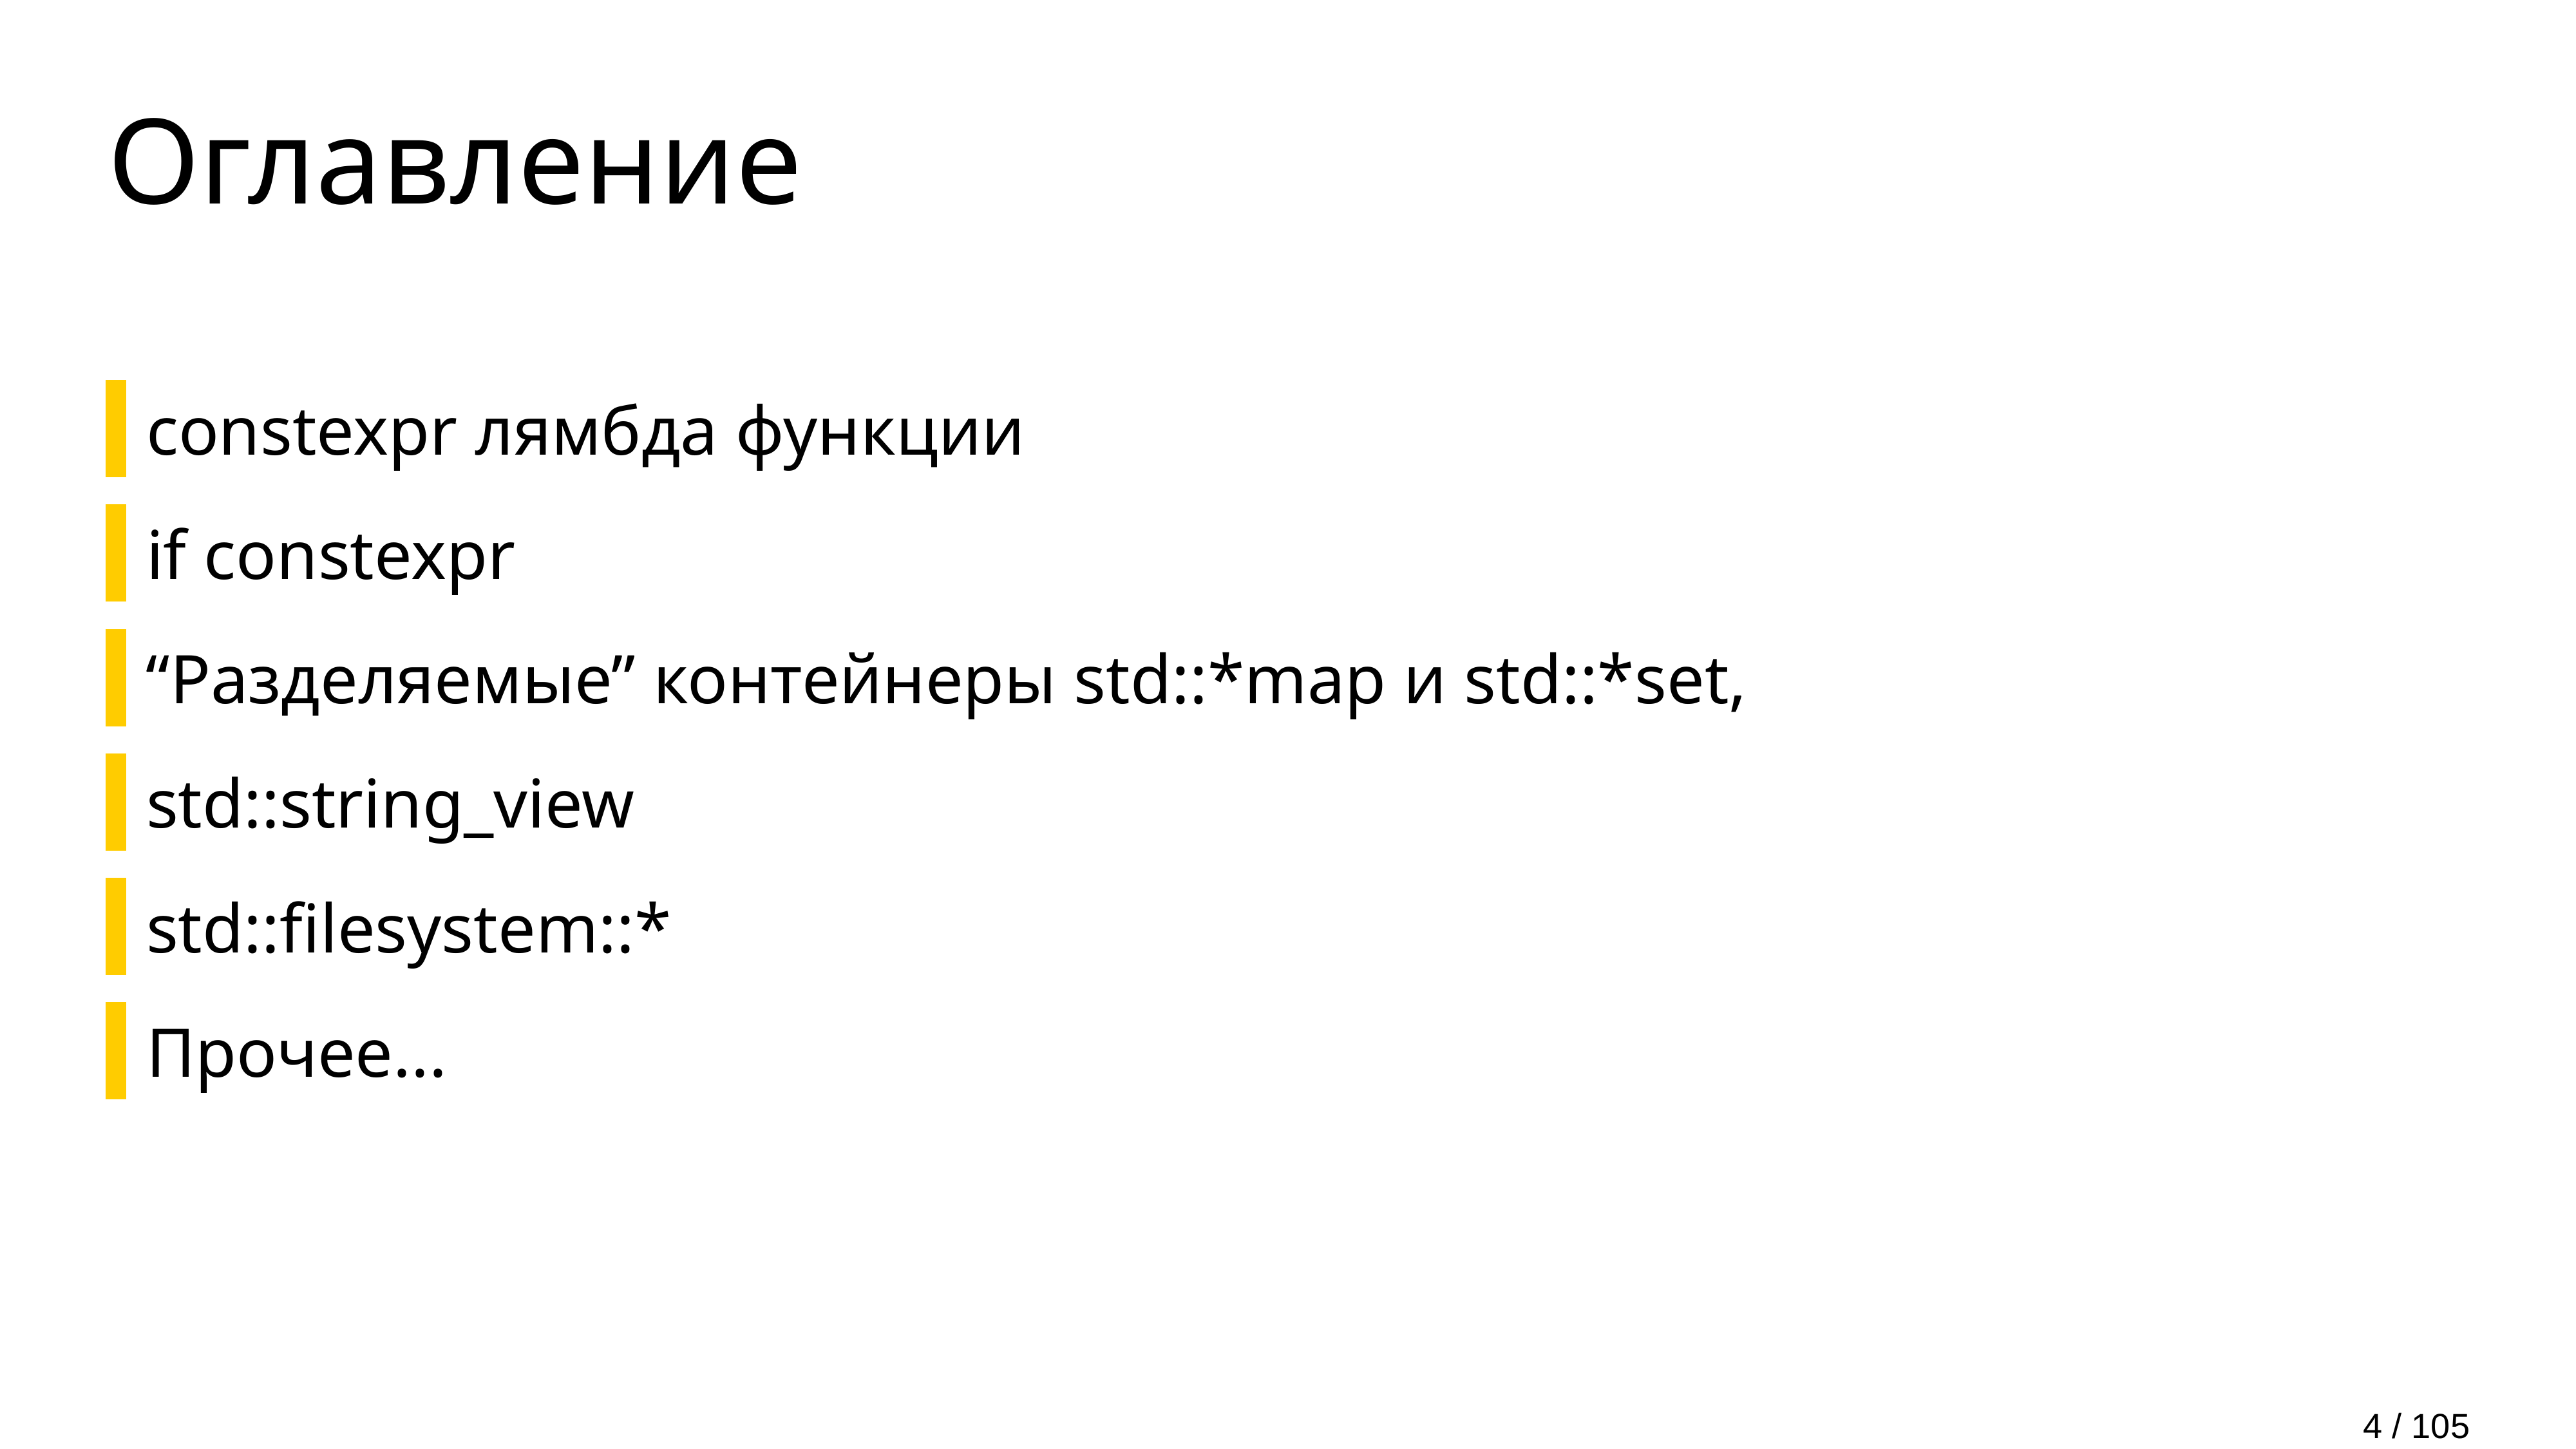

# Оглавление
 constexpr лямбда функции
 if constexpr
 “Разделяемые” контейнеры std::*map и std::*set,
 std::string_view
 std::filesystem::*
 Прочее...